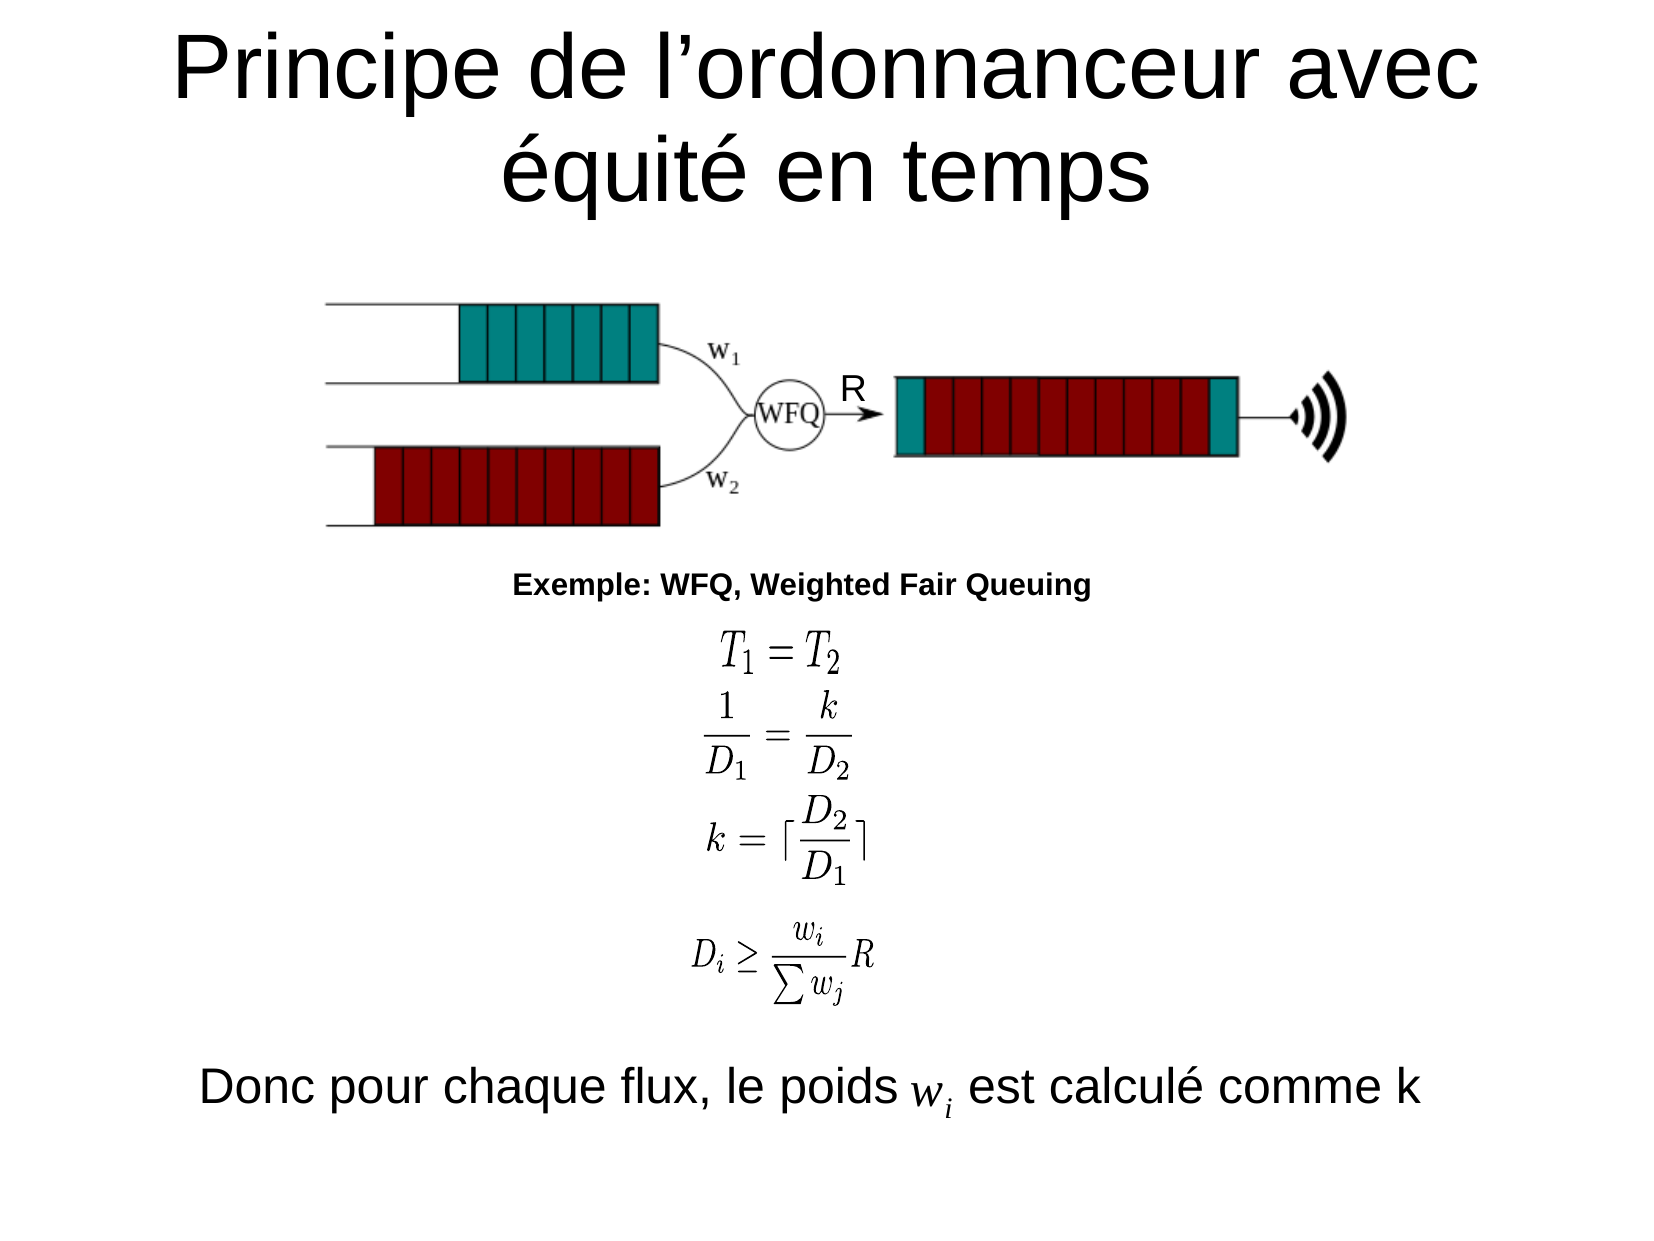

# Principe de l’ordonnanceur avec équité en temps
R
Exemple: WFQ, Weighted Fair Queuing
Donc pour chaque flux, le poids est calculé comme k